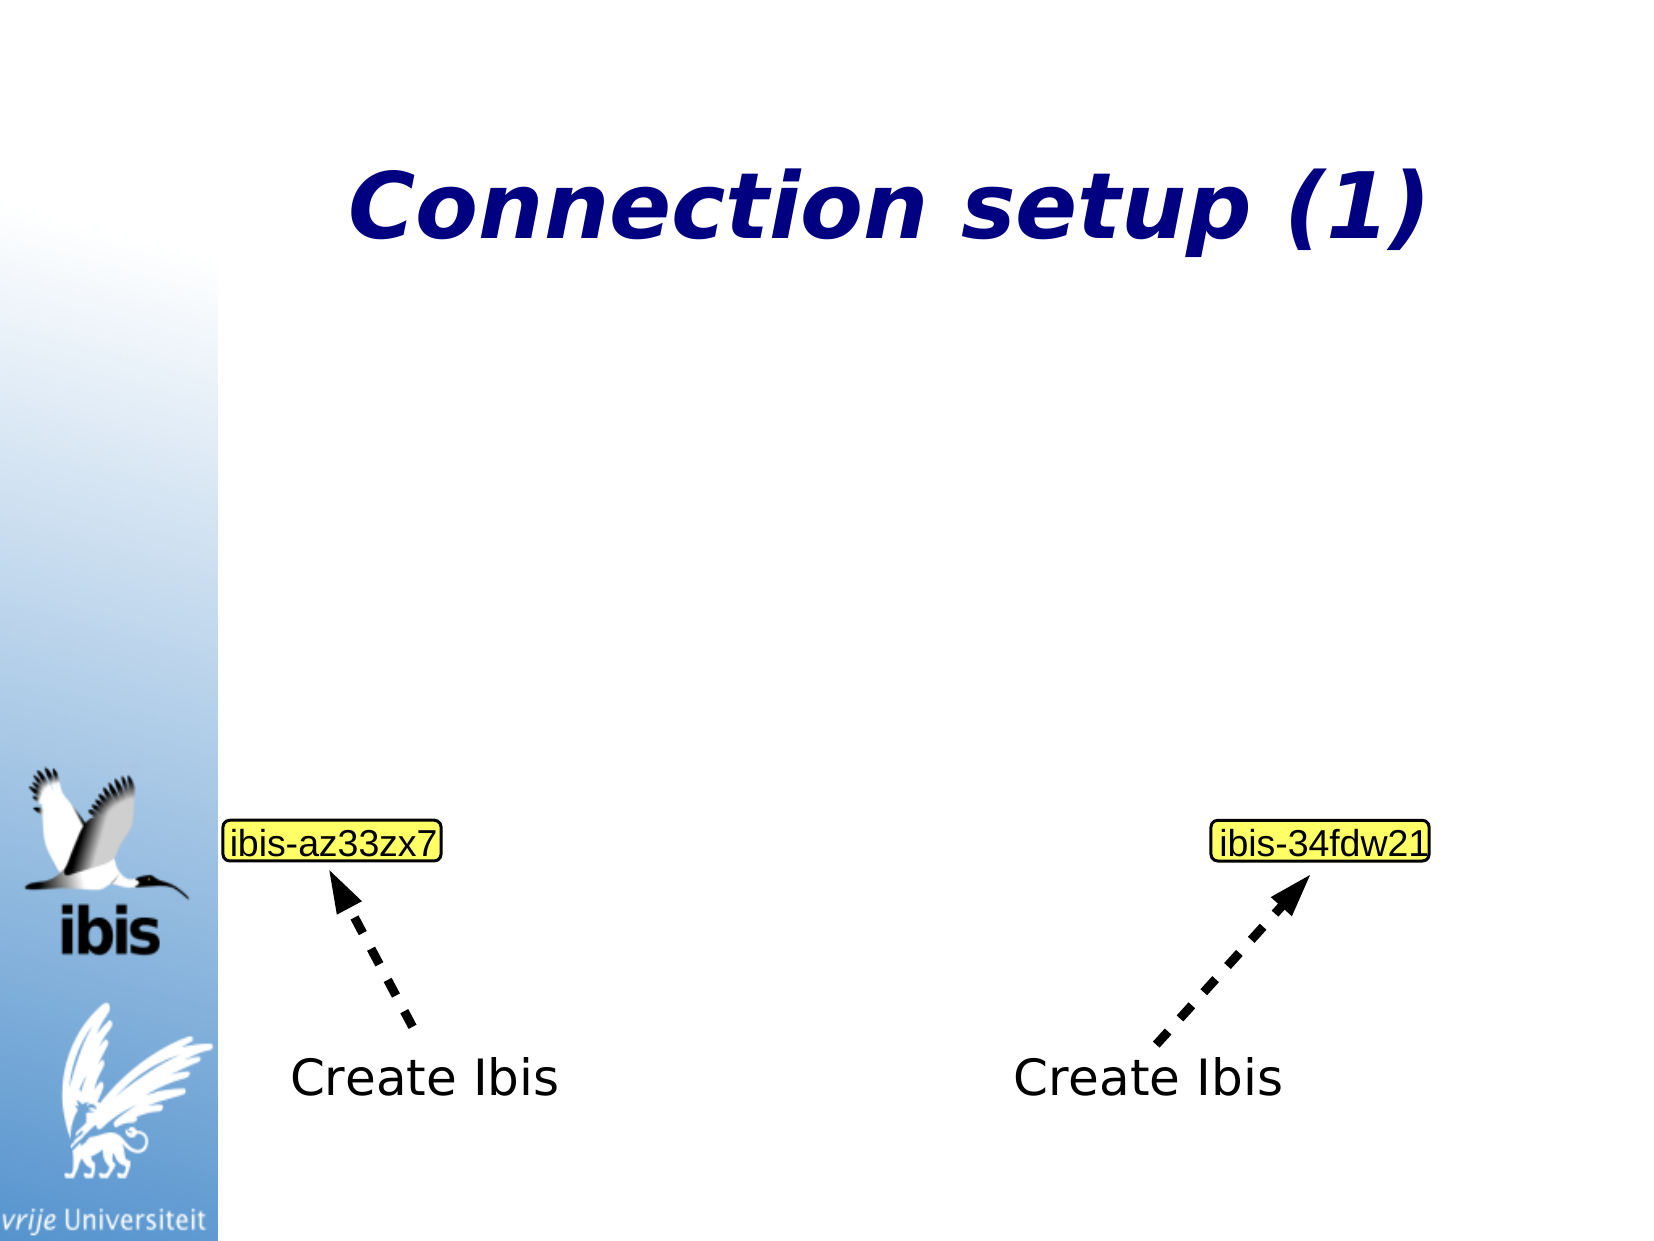

# Connection setup (1)
ibis-az33zx7
ibis-34fdw21
 Create Ibis
 Create Ibis